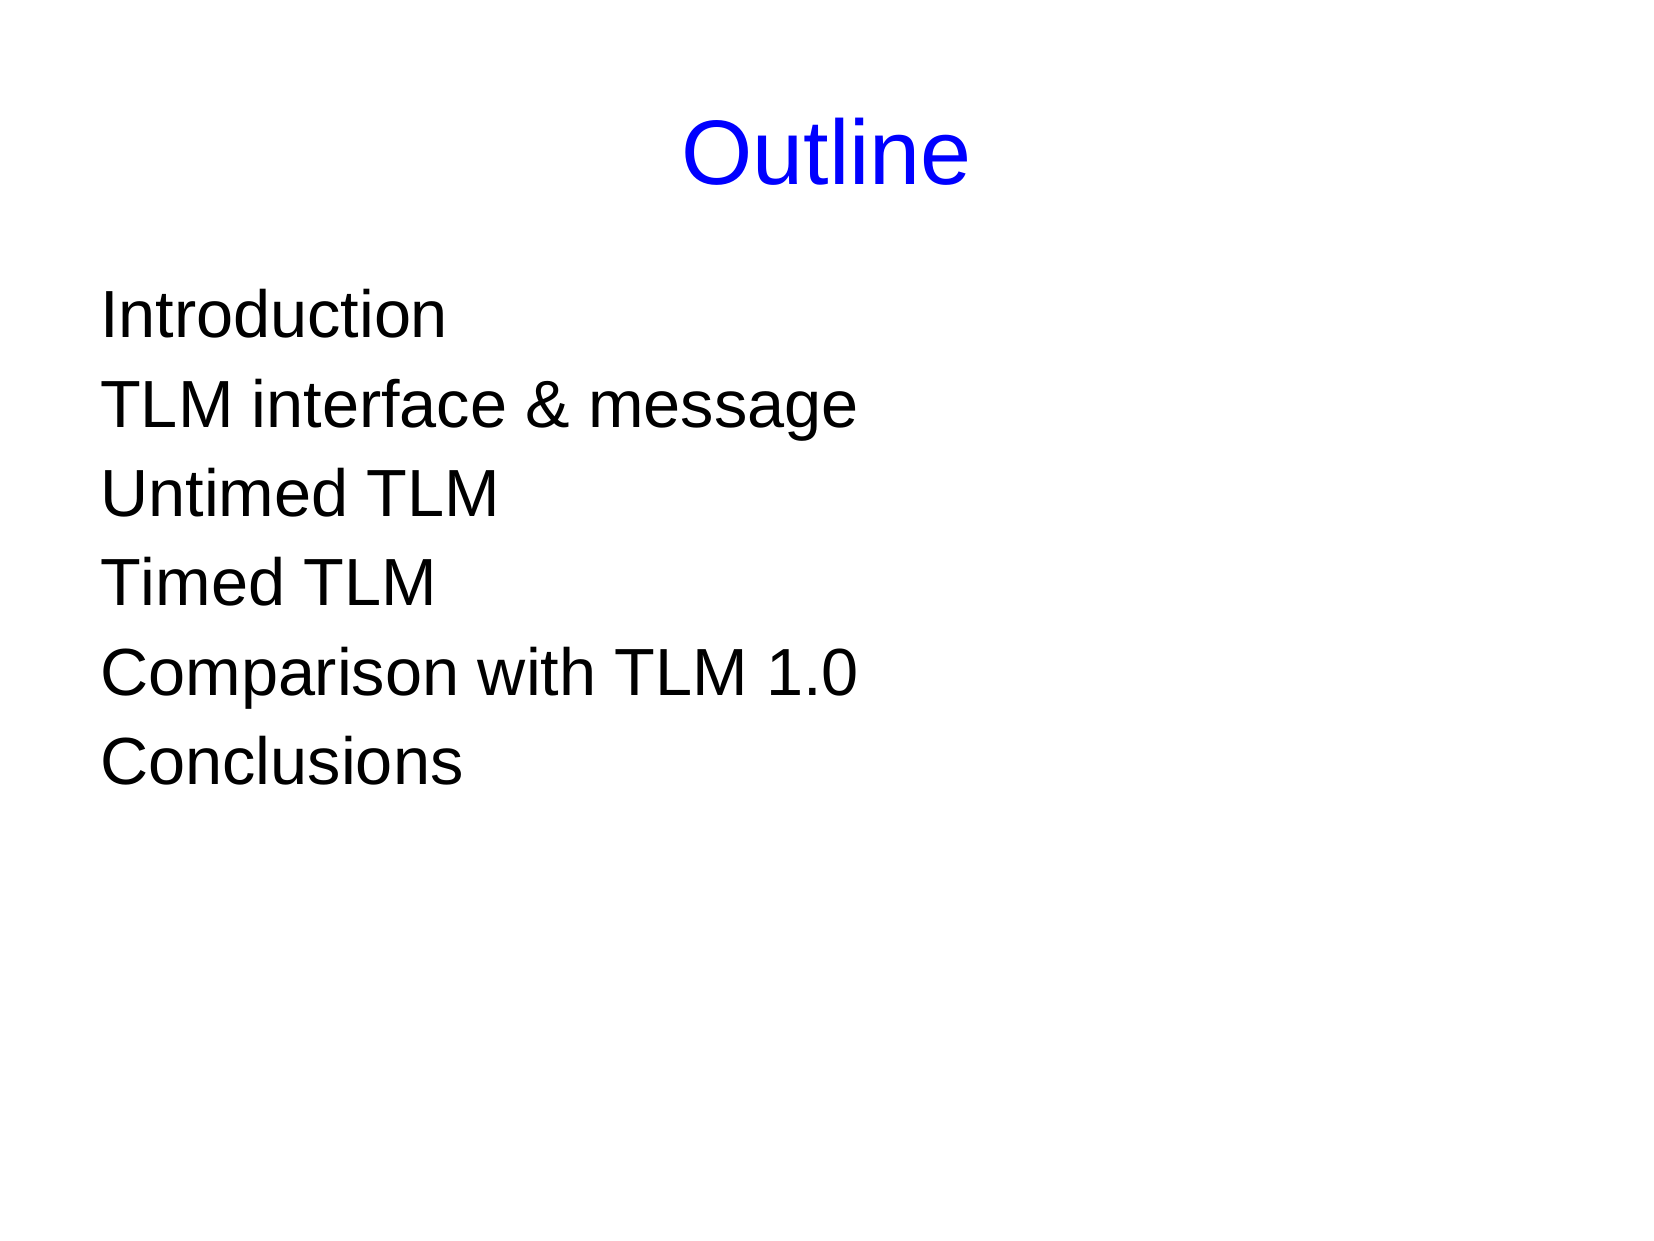

# Outline
Introduction
TLM interface & message
Untimed TLM
Timed TLM
Comparison with TLM 1.0
Conclusions